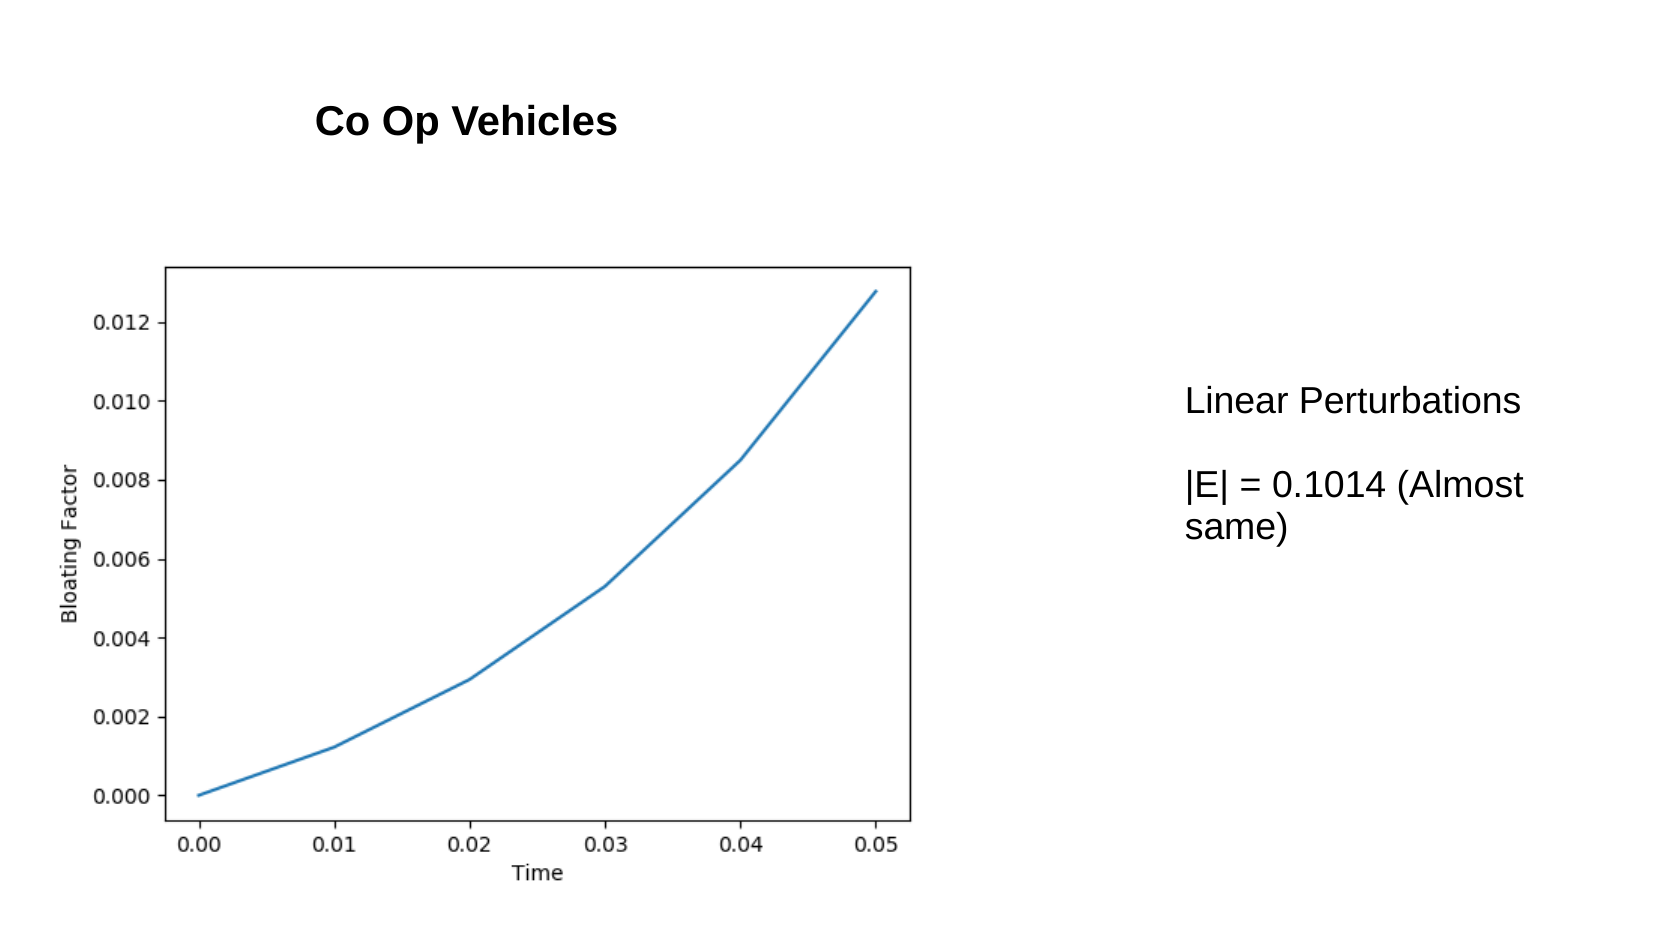

Co Op Vehicles
Linear Perturbations
|E| = 0.1014 (Almost same)